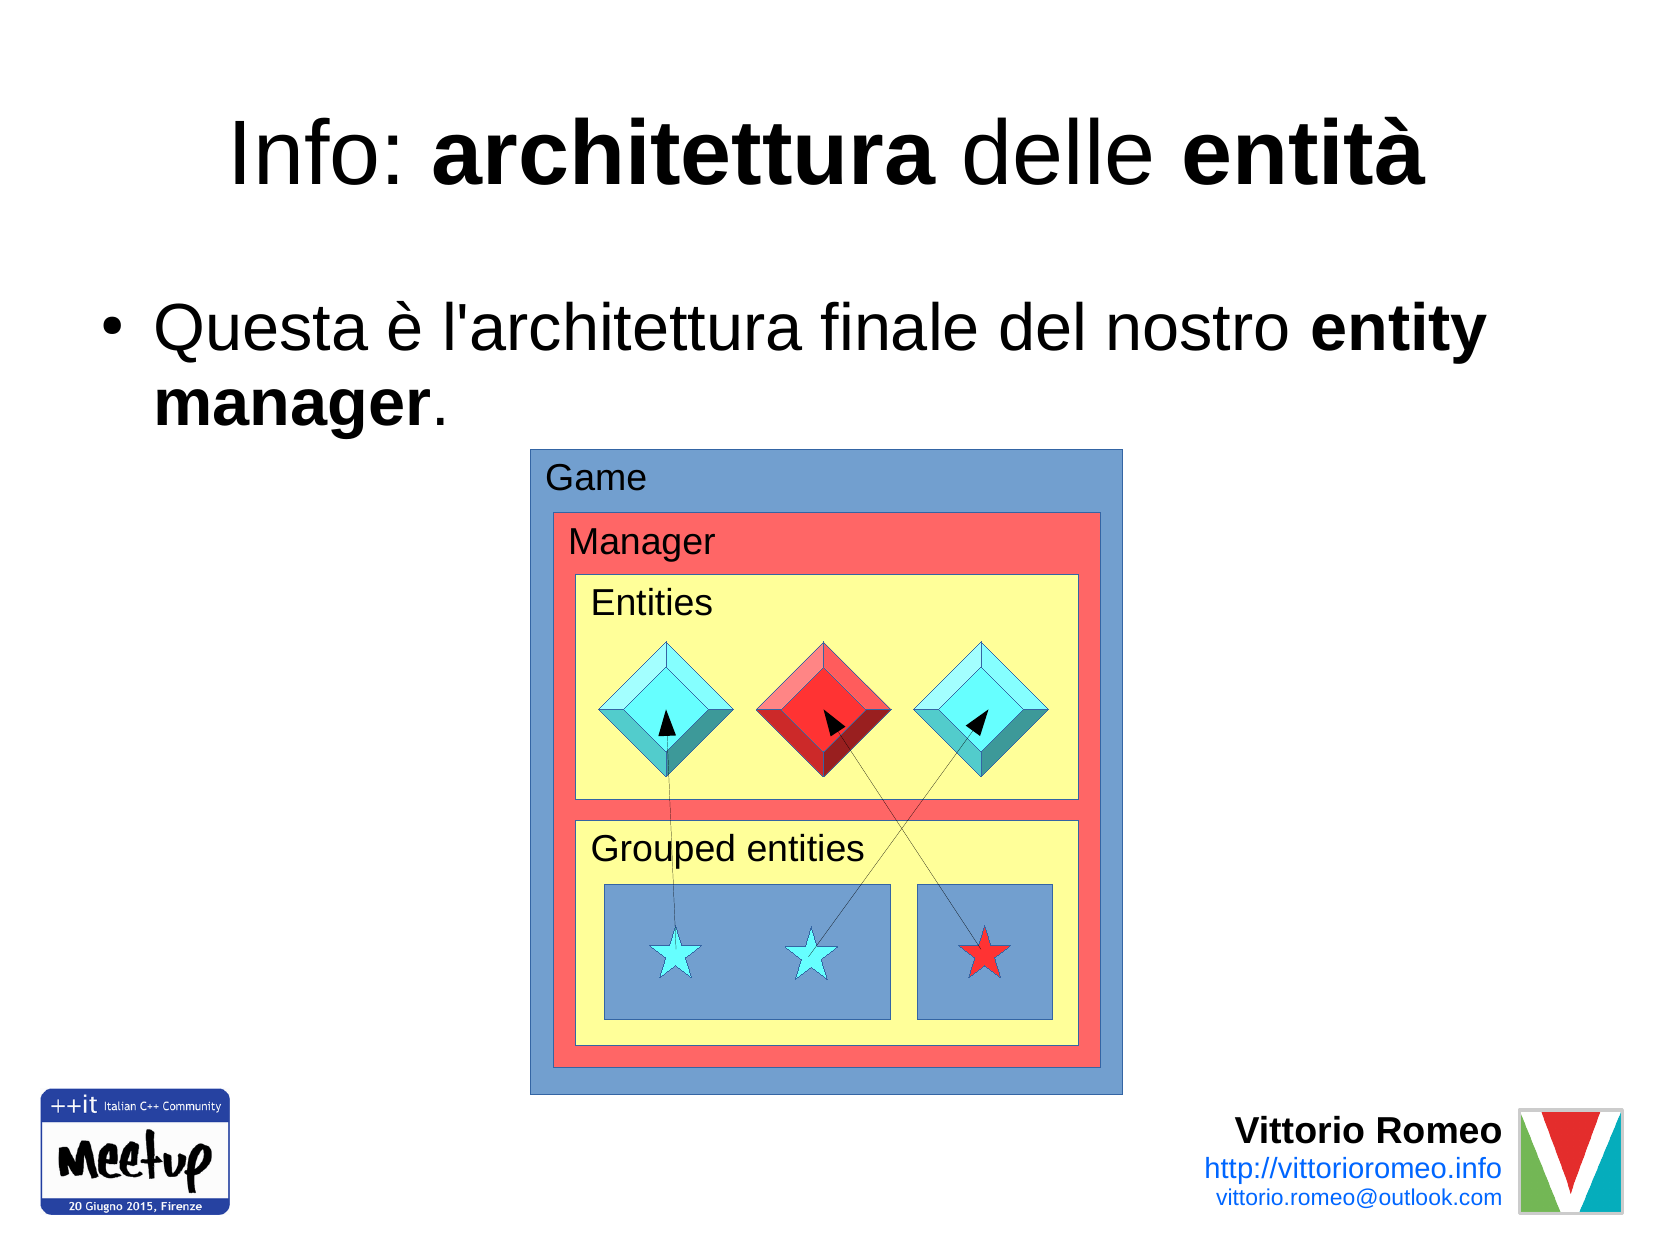

# Info: architettura delle entità
Questa è l'architettura finale del nostro entity manager.
Game
Manager
Entities
Grouped entities